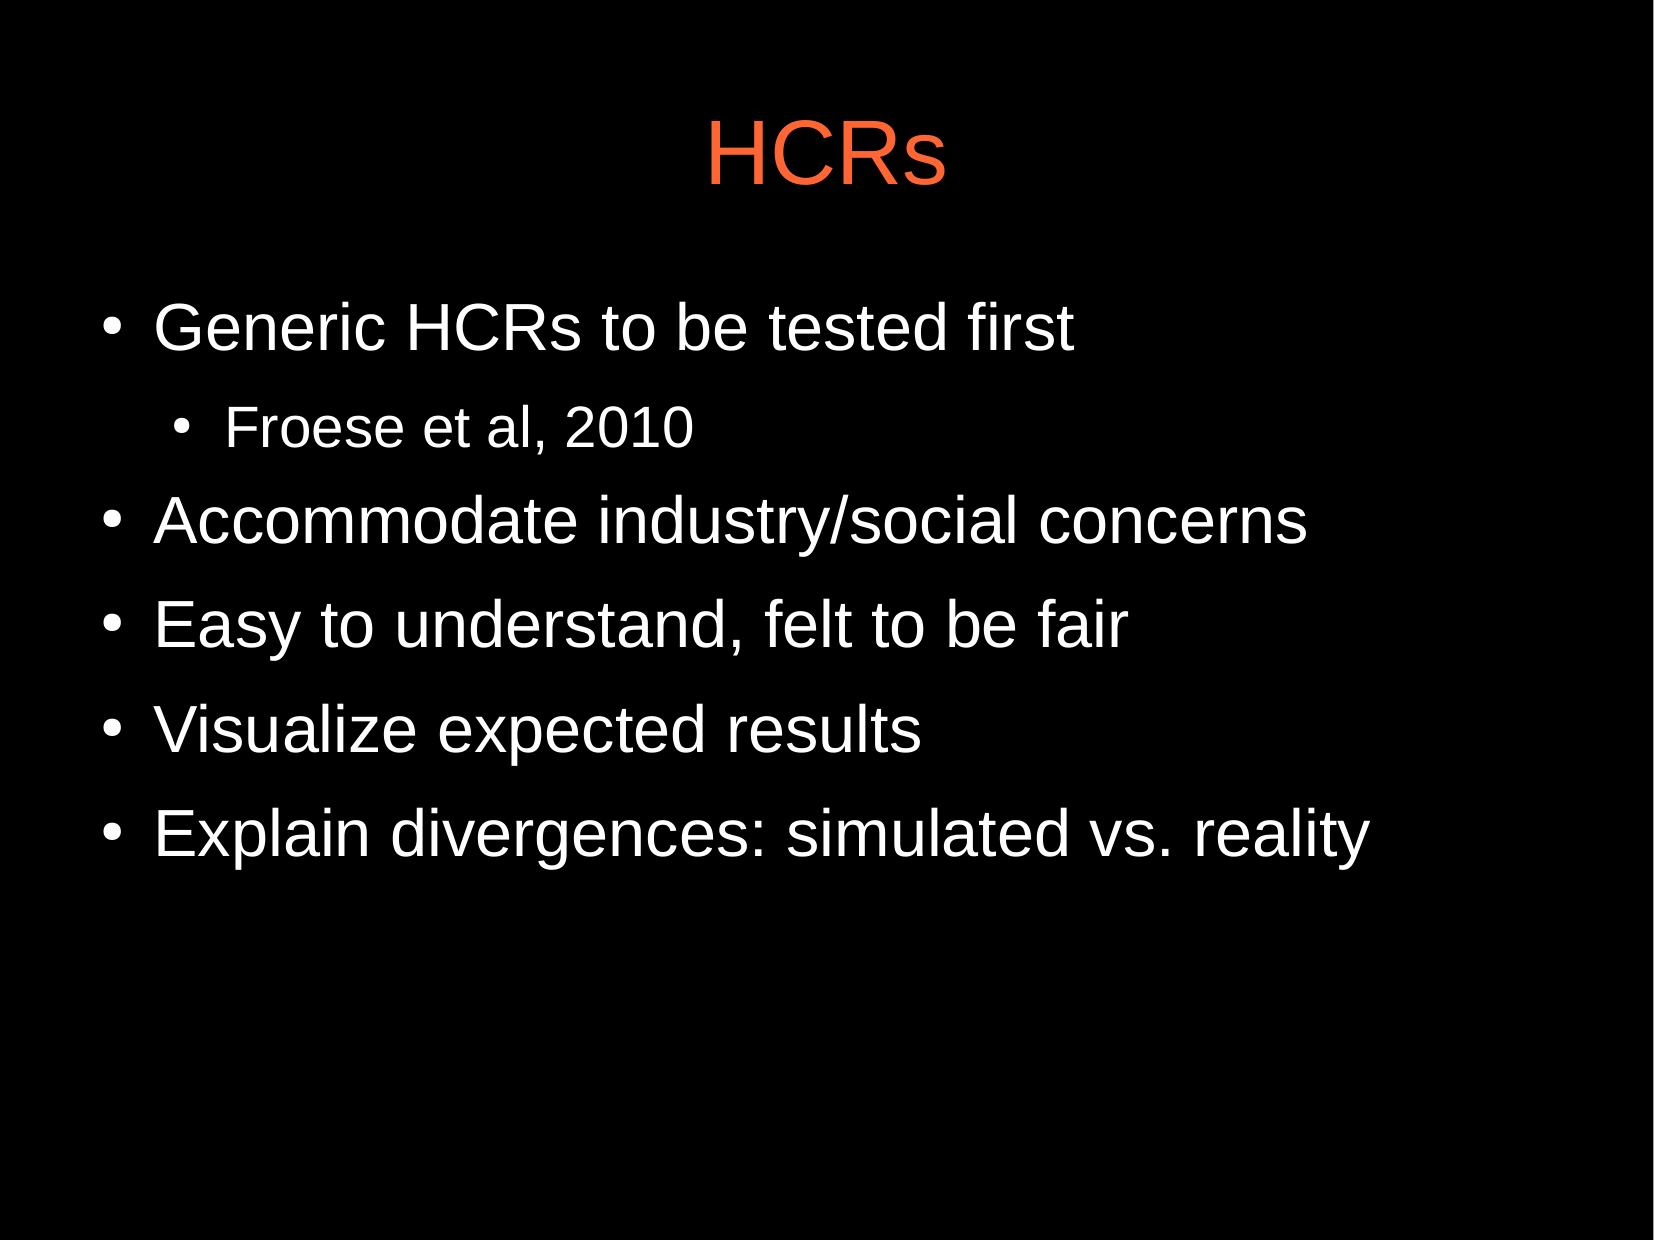

# HCRs
Generic HCRs to be tested first
Froese et al, 2010
Accommodate industry/social concerns
Easy to understand, felt to be fair
Visualize expected results
Explain divergences: simulated vs. reality